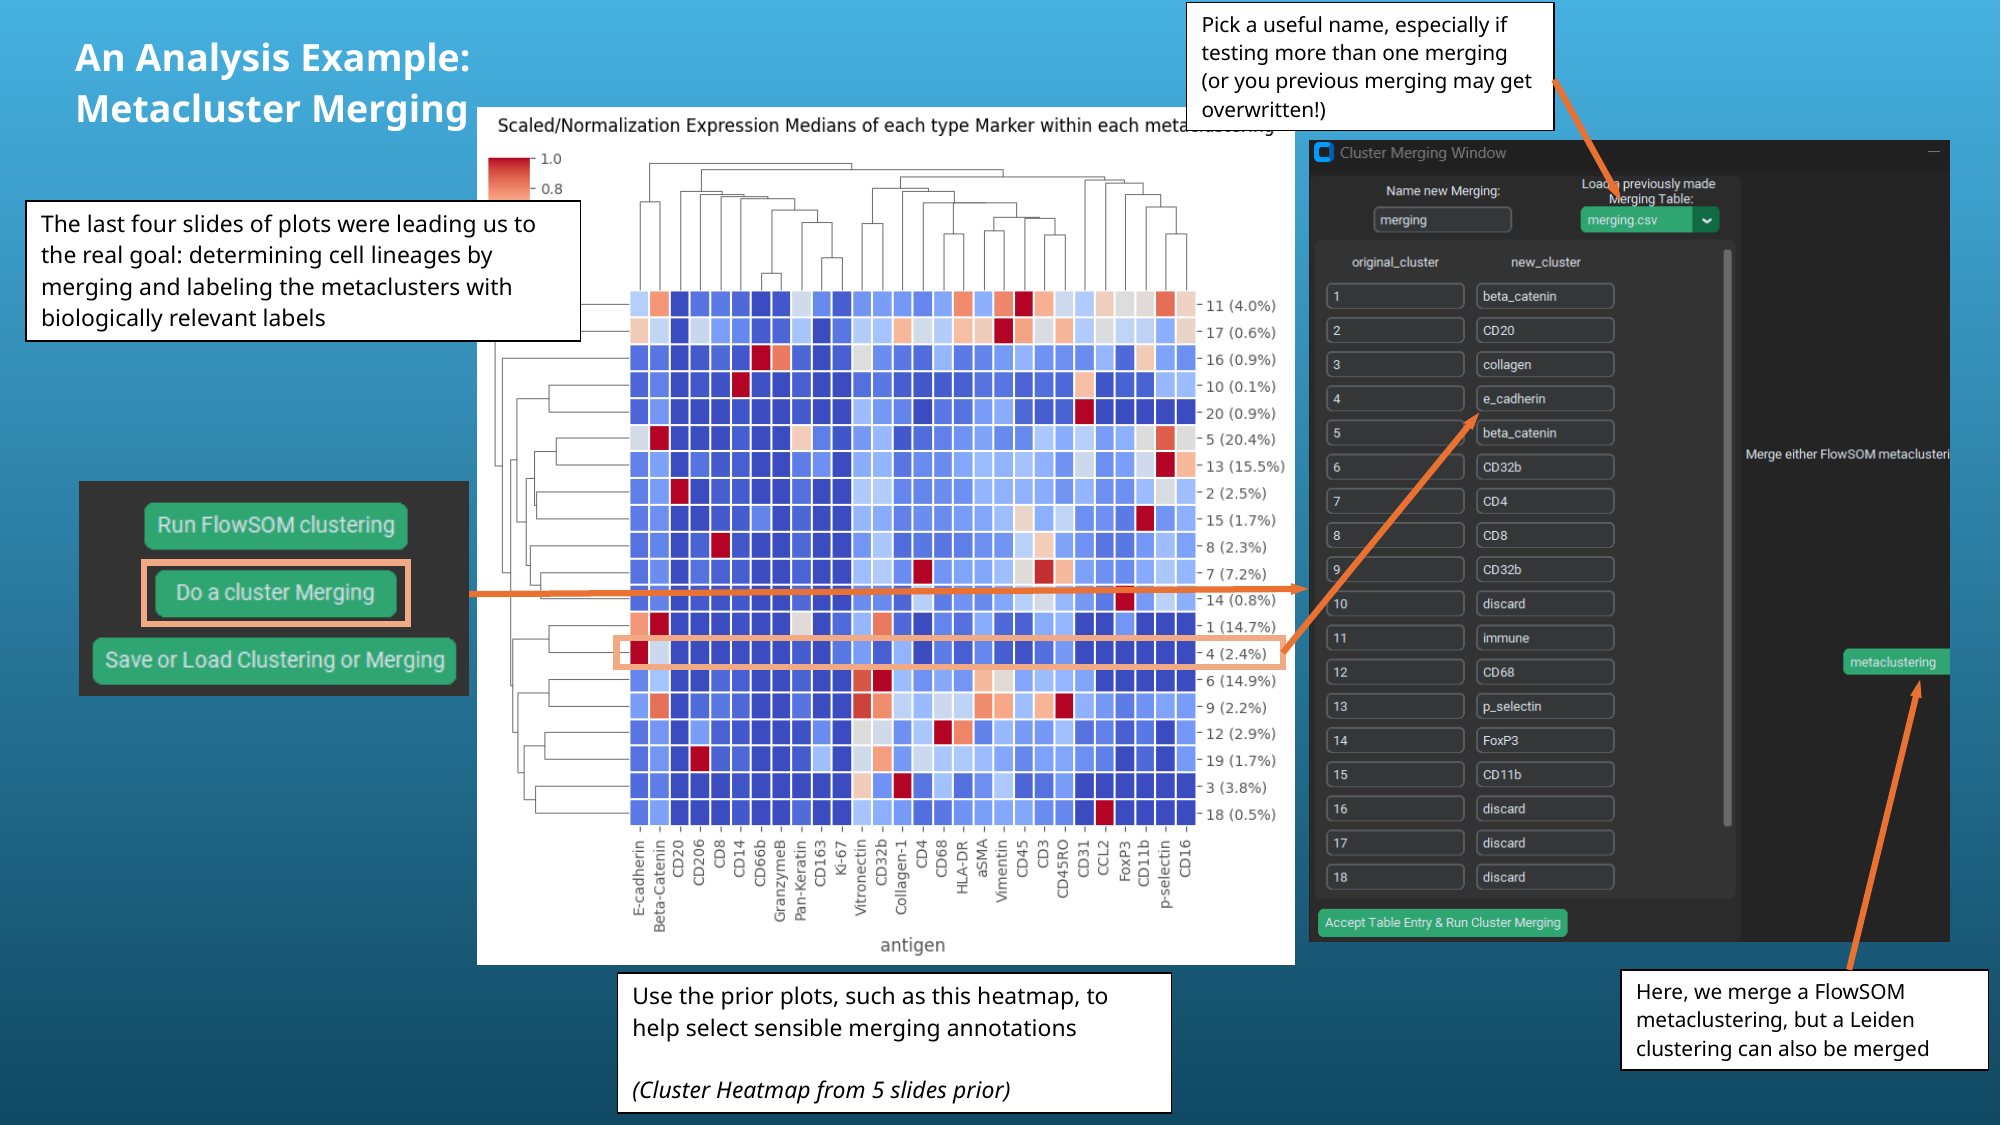

Pick a useful name, especially if testing more than one merging (or you previous merging may get overwritten!)
An Analysis Example:
Metacluster Merging
The last four slides of plots were leading us to the real goal: determining cell lineages by merging and labeling the metaclusters with biologically relevant labels
Here, we merge a FlowSOM metaclustering, but a Leiden clustering can also be merged
Use the prior plots, such as this heatmap, to help select sensible merging annotations
(Cluster Heatmap from 5 slides prior)